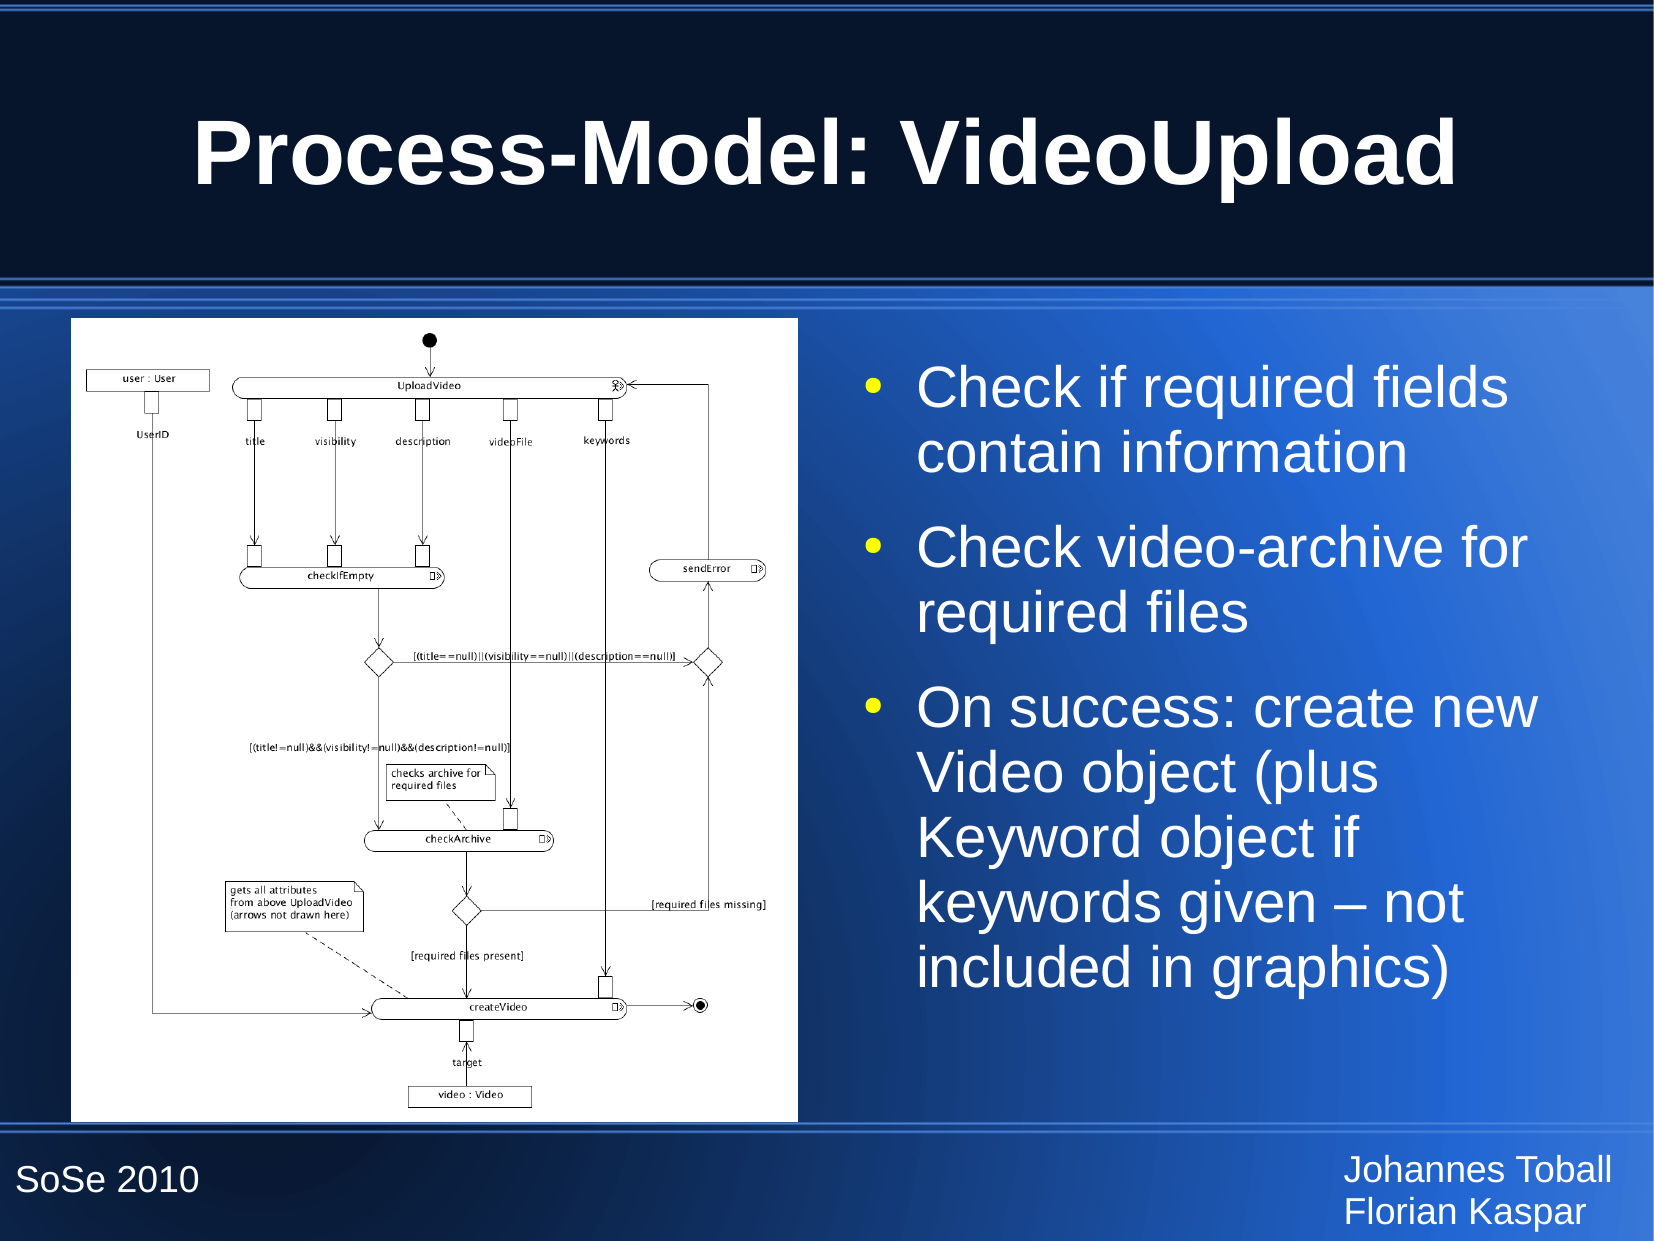

# Process-Model: VideoUpload
Check if required fields contain information
Check video-archive for required files
On success: create new Video object (plus Keyword object if keywords given – not included in graphics)
Johannes Toball
Florian Kaspar
SoSe 2010